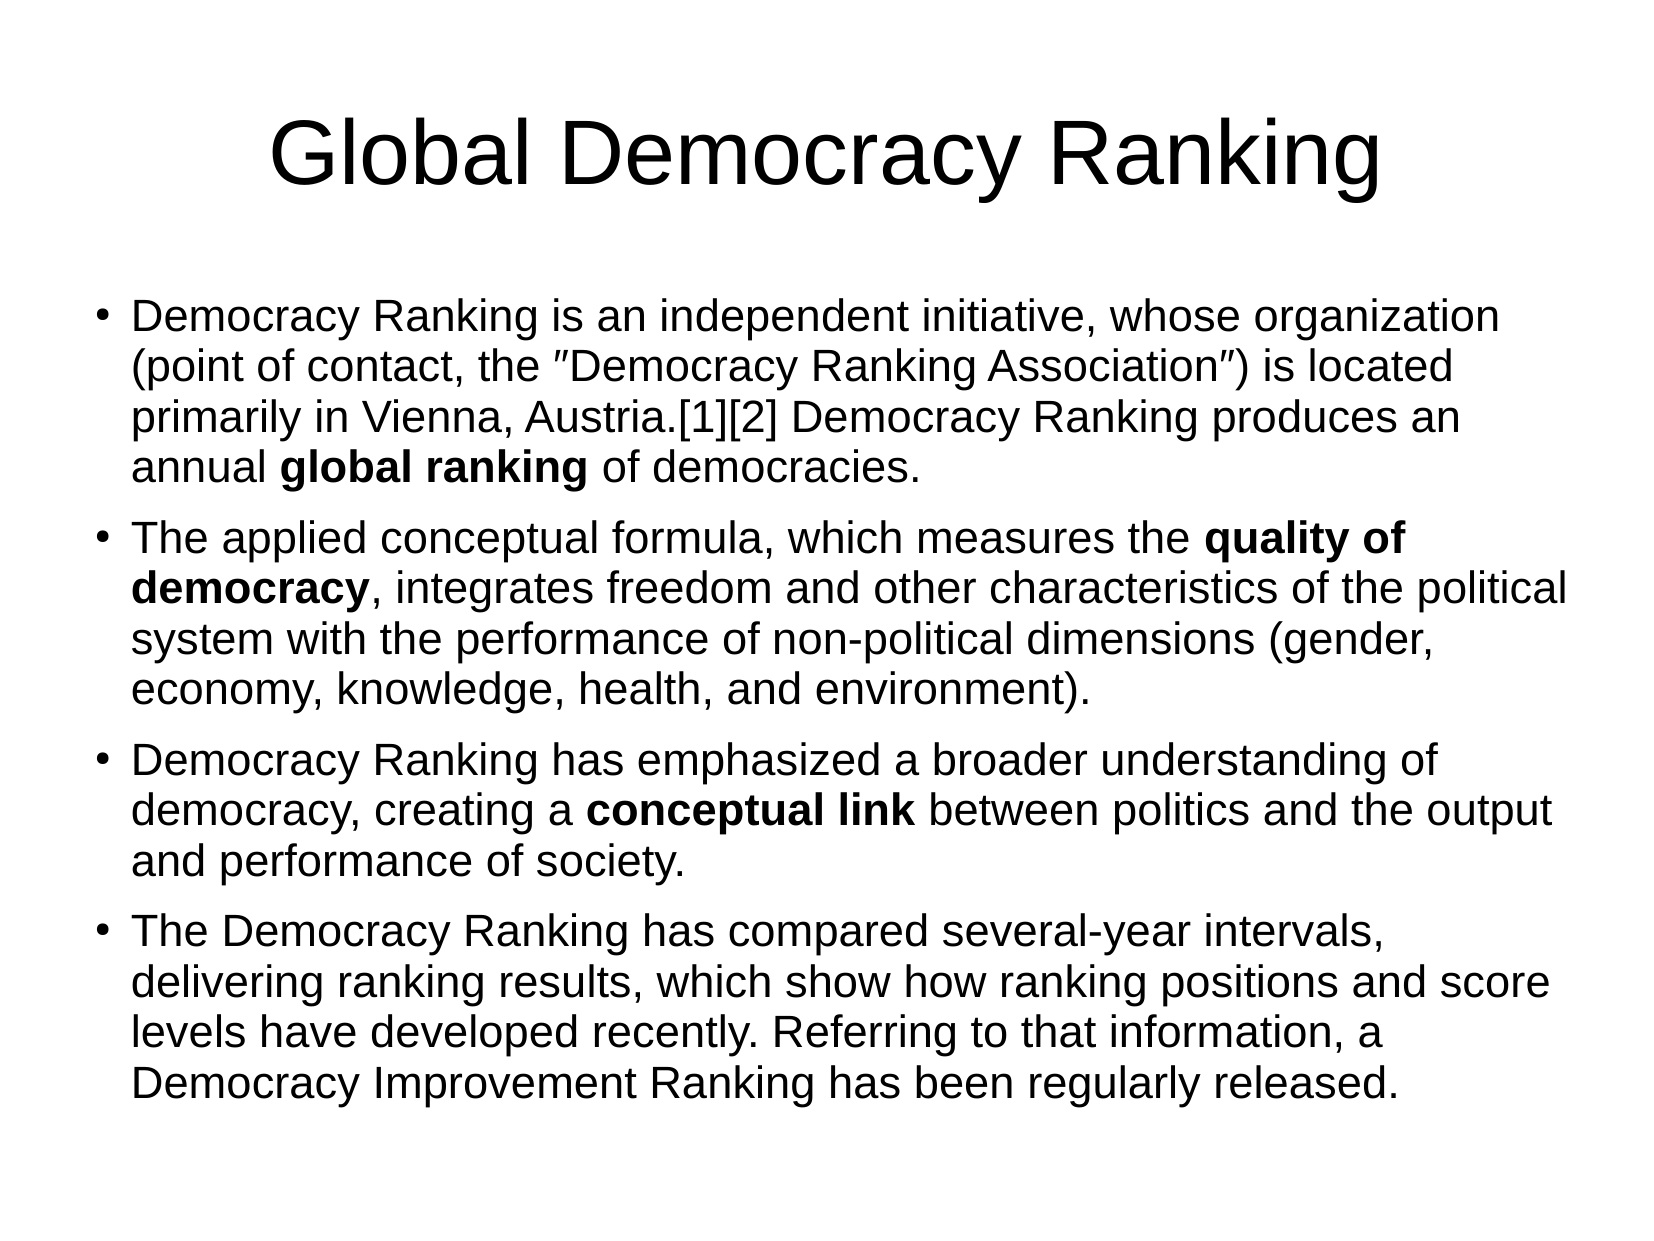

# Global Democracy Ranking
Democracy Ranking is an independent initiative, whose organization (point of contact, the ″Democracy Ranking Association″) is located primarily in Vienna, Austria.[1][2] Democracy Ranking produces an annual global ranking of democracies.
The applied conceptual formula, which measures the quality of democracy, integrates freedom and other characteristics of the political system with the performance of non-political dimensions (gender, economy, knowledge, health, and environment).
Democracy Ranking has emphasized a broader understanding of democracy, creating a conceptual link between politics and the output and performance of society.
The Democracy Ranking has compared several-year intervals, delivering ranking results, which show how ranking positions and score levels have developed recently. Referring to that information, a Democracy Improvement Ranking has been regularly released.